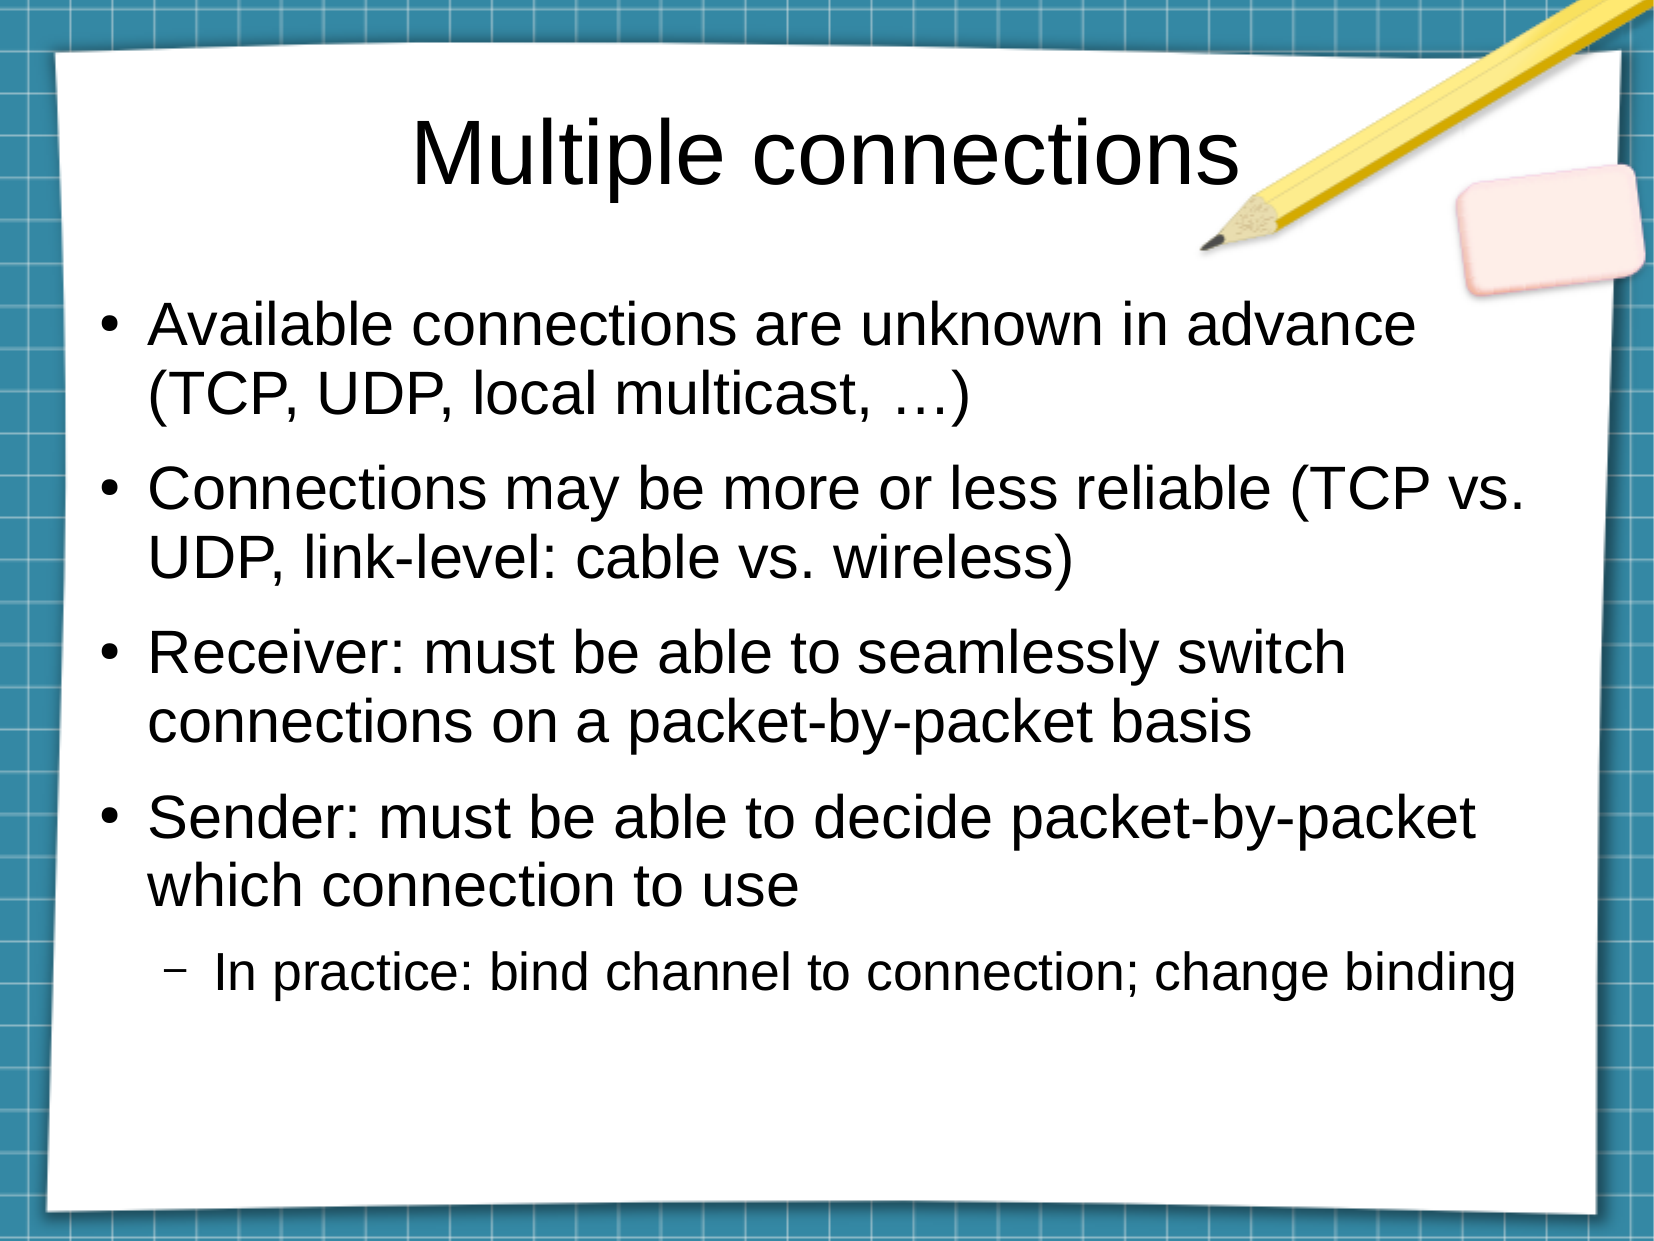

# Multiple connections
Available connections are unknown in advance (TCP, UDP, local multicast, …)
Connections may be more or less reliable (TCP vs. UDP, link-level: cable vs. wireless)
Receiver: must be able to seamlessly switch connections on a packet-by-packet basis
Sender: must be able to decide packet-by-packet which connection to use
In practice: bind channel to connection; change binding